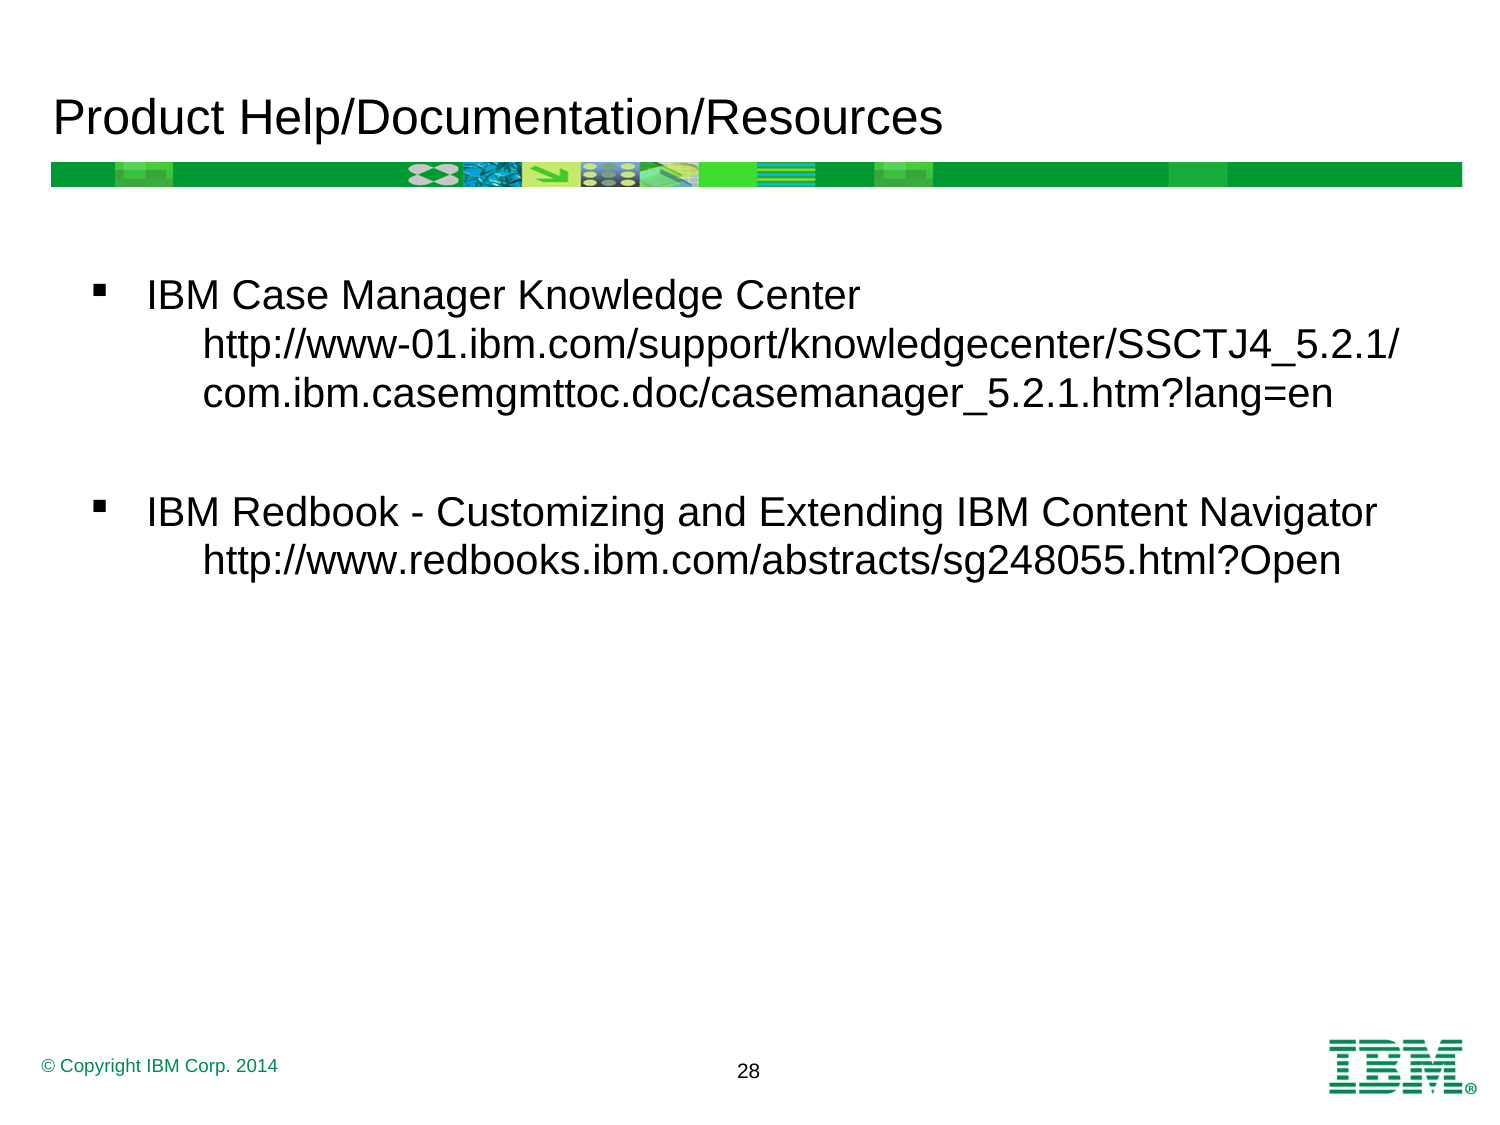

# Product Help/Documentation/Resources
IBM Case Manager Knowledge Center
http://www-01.ibm.com/support/knowledgecenter/SSCTJ4_5.2.1/com.ibm.casemgmttoc.doc/casemanager_5.2.1.htm?lang=en
IBM Redbook - Customizing and Extending IBM Content Navigator
http://www.redbooks.ibm.com/abstracts/sg248055.html?Open
28